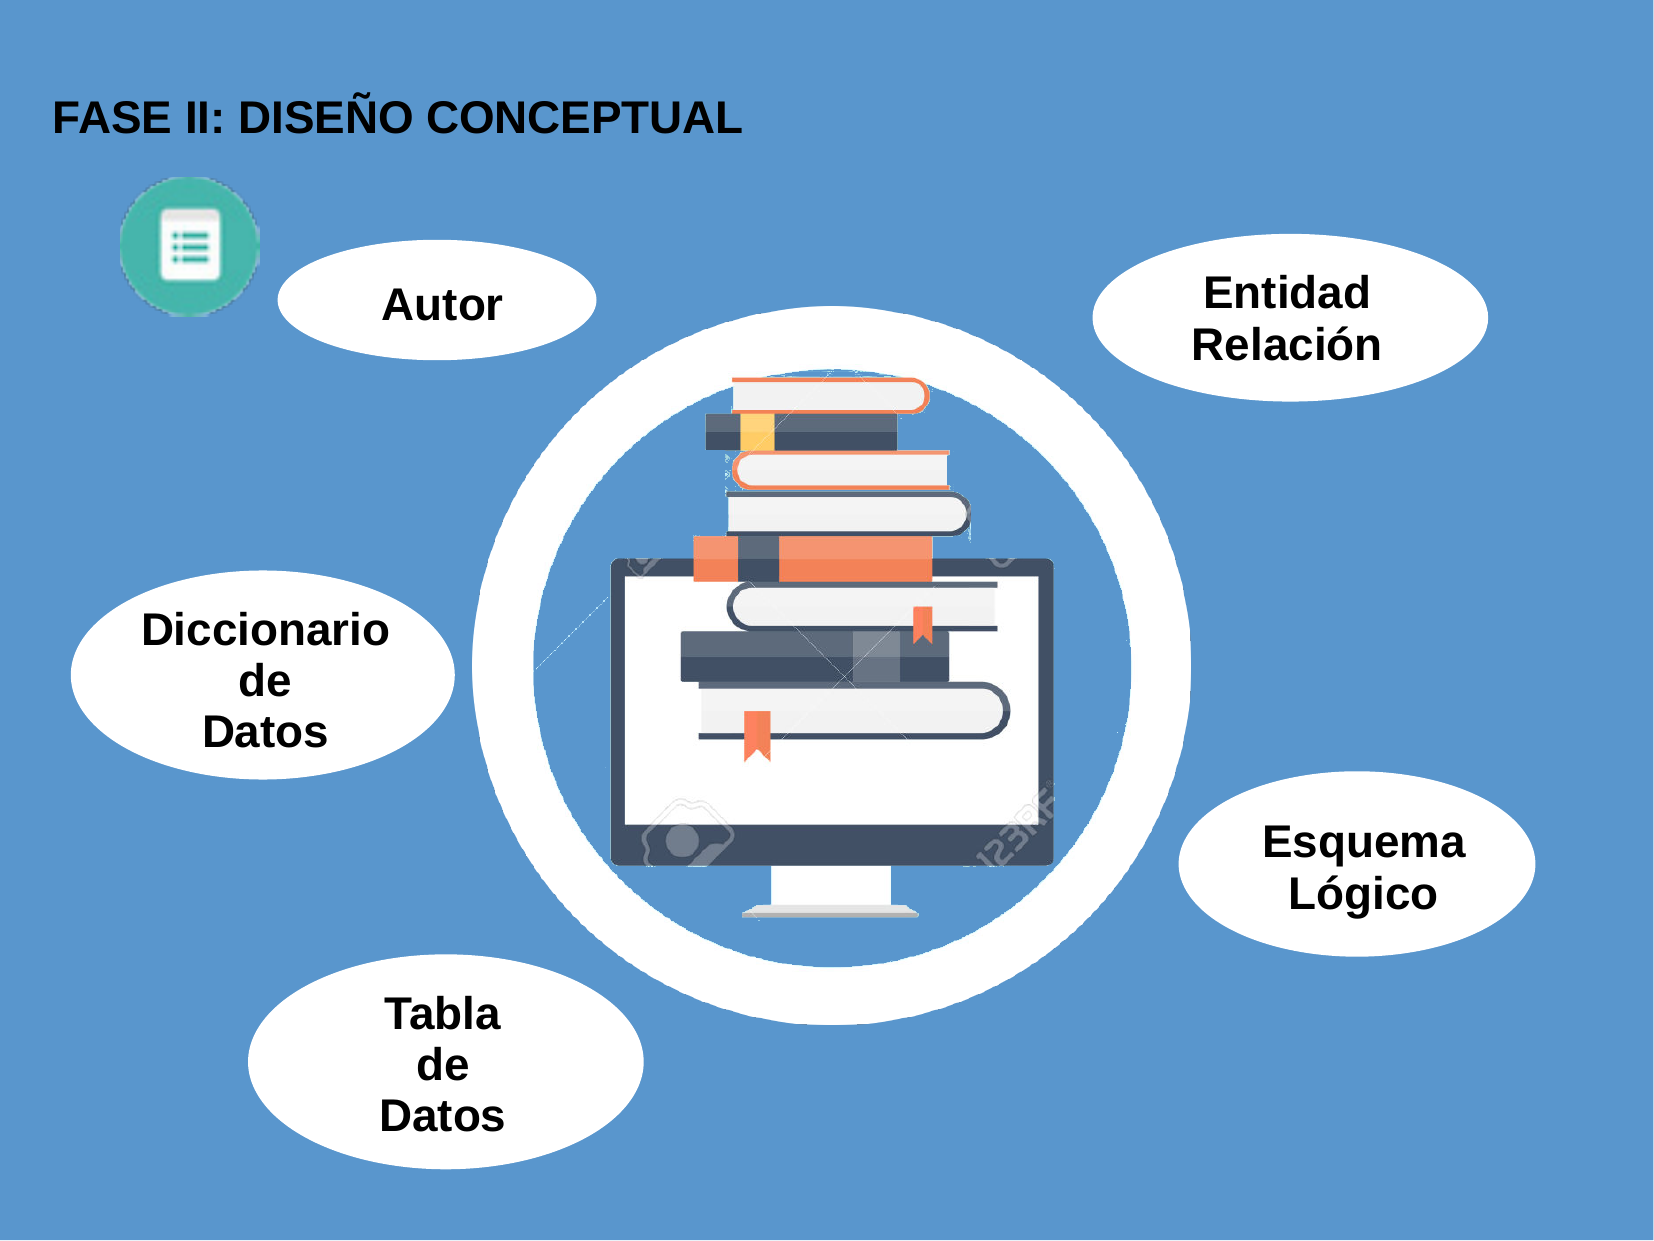

FASE II: DISEÑO CONCEPTUAL
Entidad
Relación
Autor
Diccionario
de
Datos
Esquema
Lógico
Tabla
de
Datos